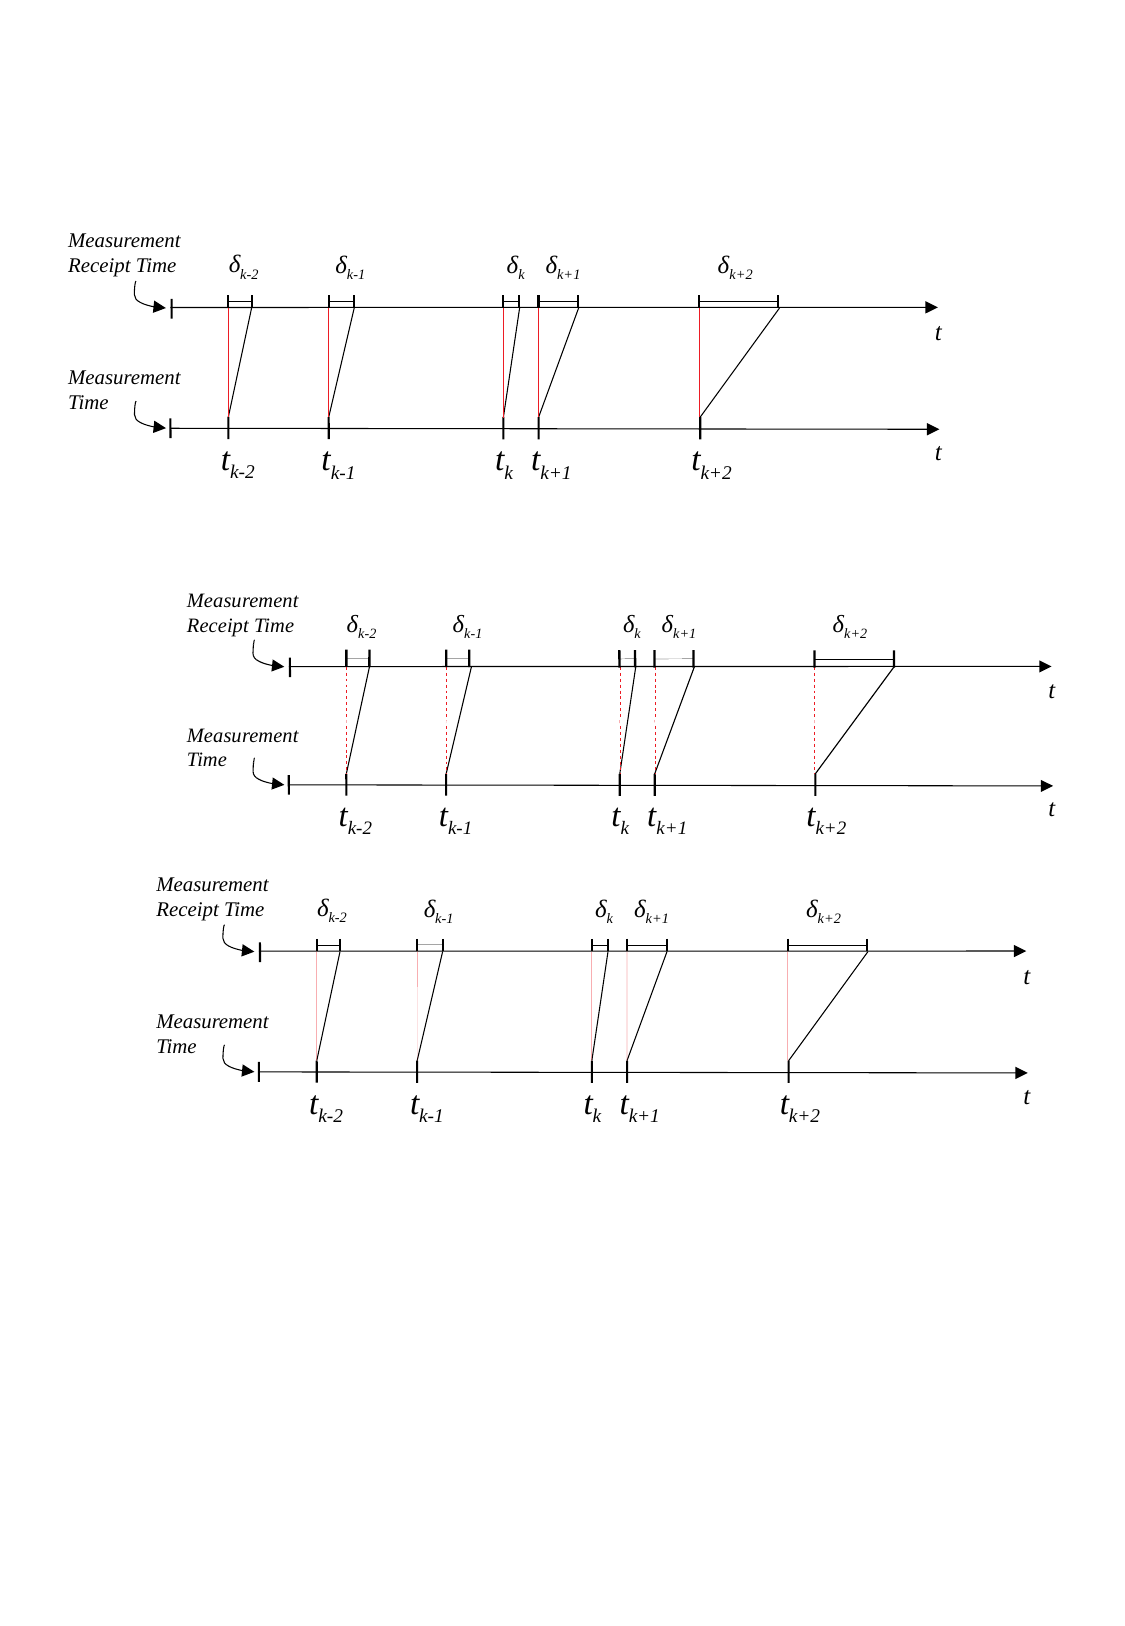

Measurement Receipt Time
δk-2
δk-1
δk
δk+1
δk+2
t
Measurement Time
t
tk-2
tk-1
tk
tk+1
tk+2